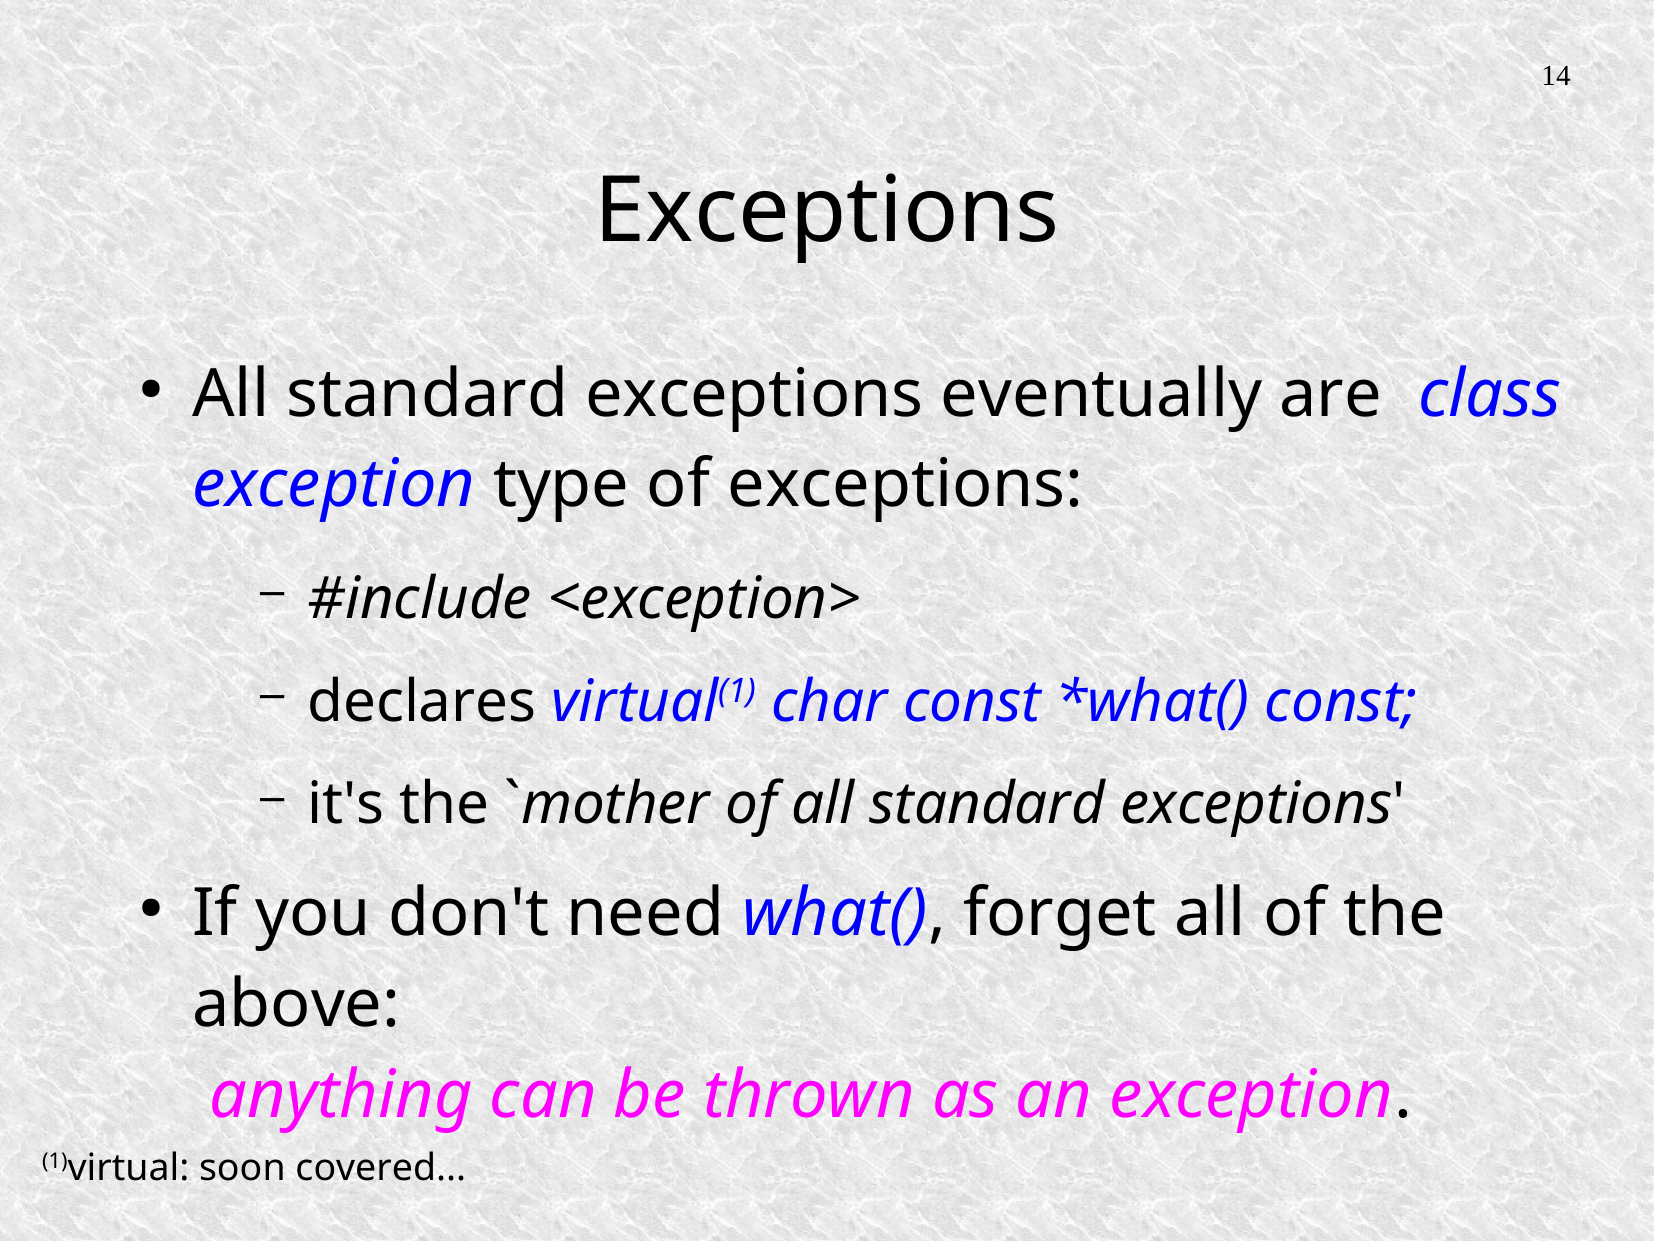

14
# Exceptions
All standard exceptions eventually are class exception type of exceptions:
#include <exception>
declares virtual(1) char const *what() const;
it's the `mother of all standard exceptions'
If you don't need what(), forget all of the above:
 anything can be thrown as an exception.
(1)virtual: soon covered...